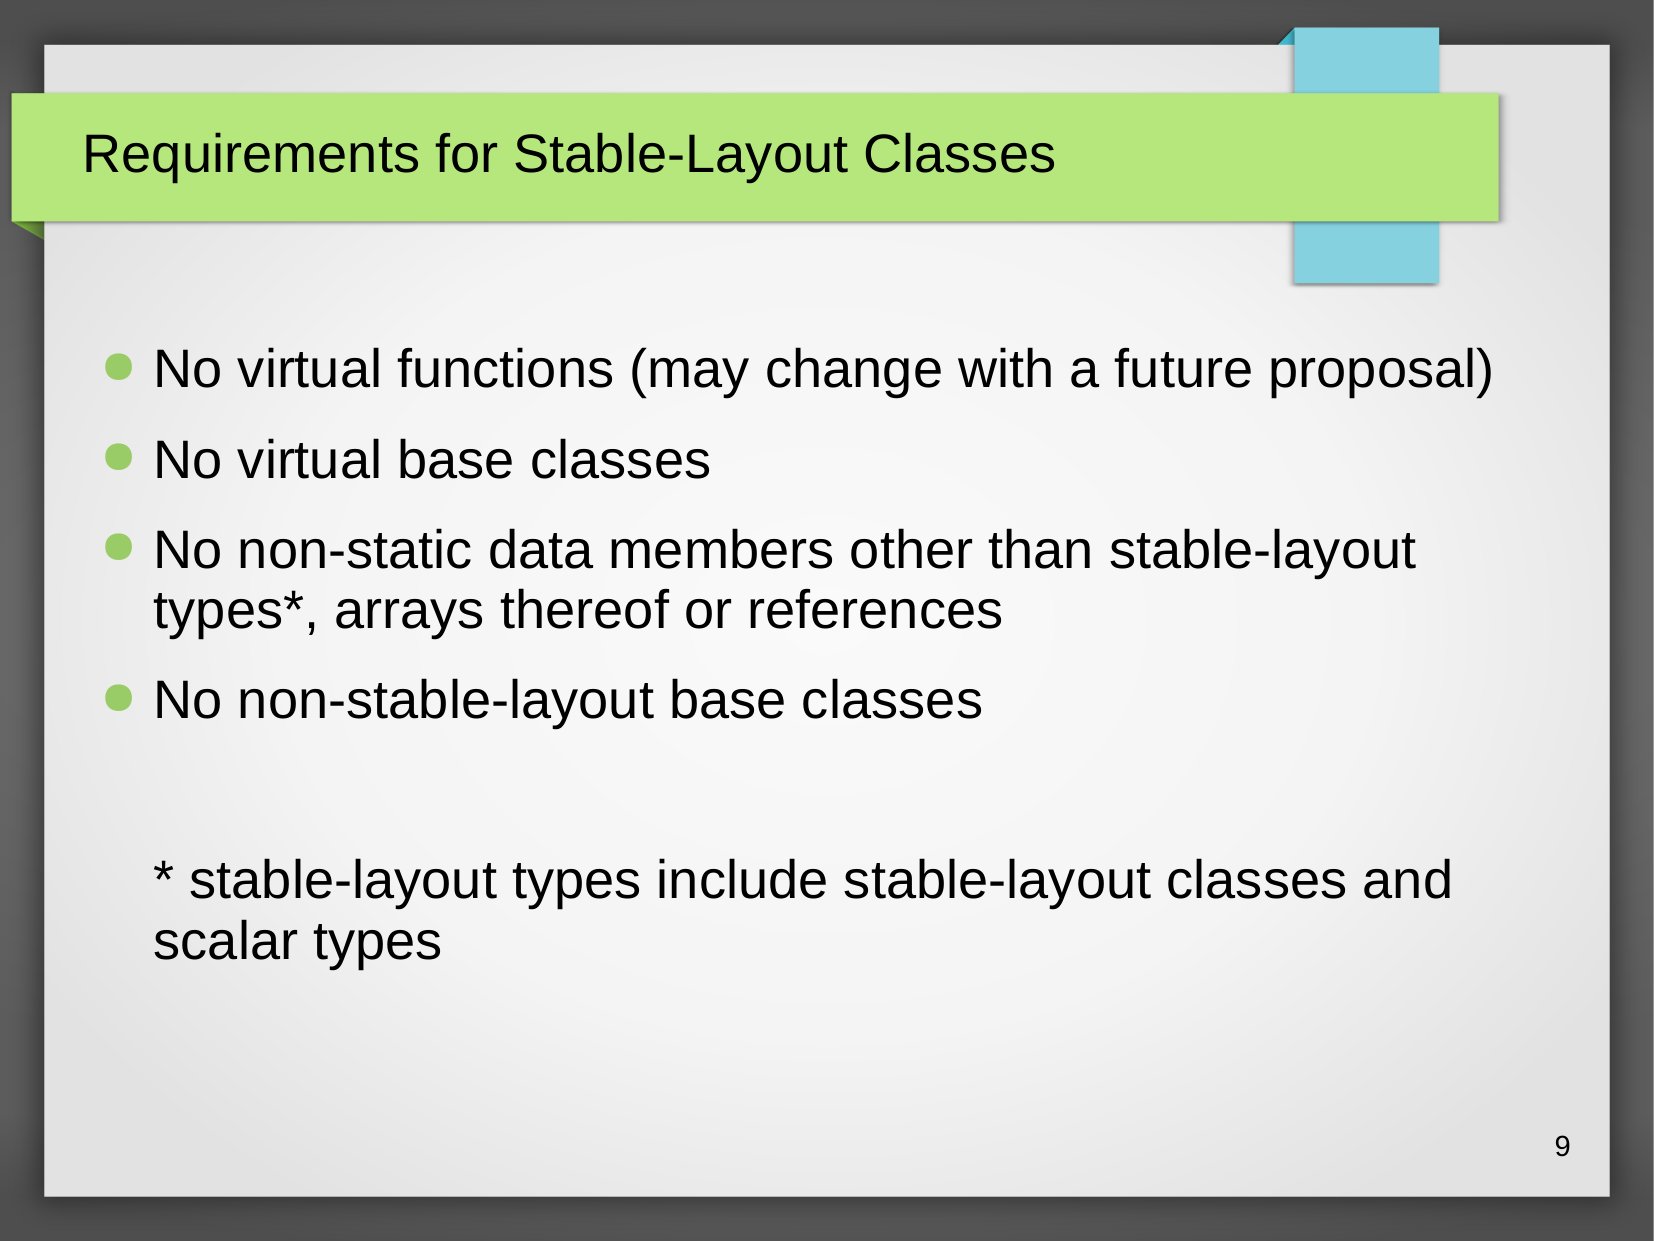

# Requirements for Stable-Layout Classes
No virtual functions (may change with a future proposal)
No virtual base classes
No non-static data members other than stable-layout types*, arrays thereof or references
No non-stable-layout base classes
* stable-layout types include stable-layout classes and scalar types
9